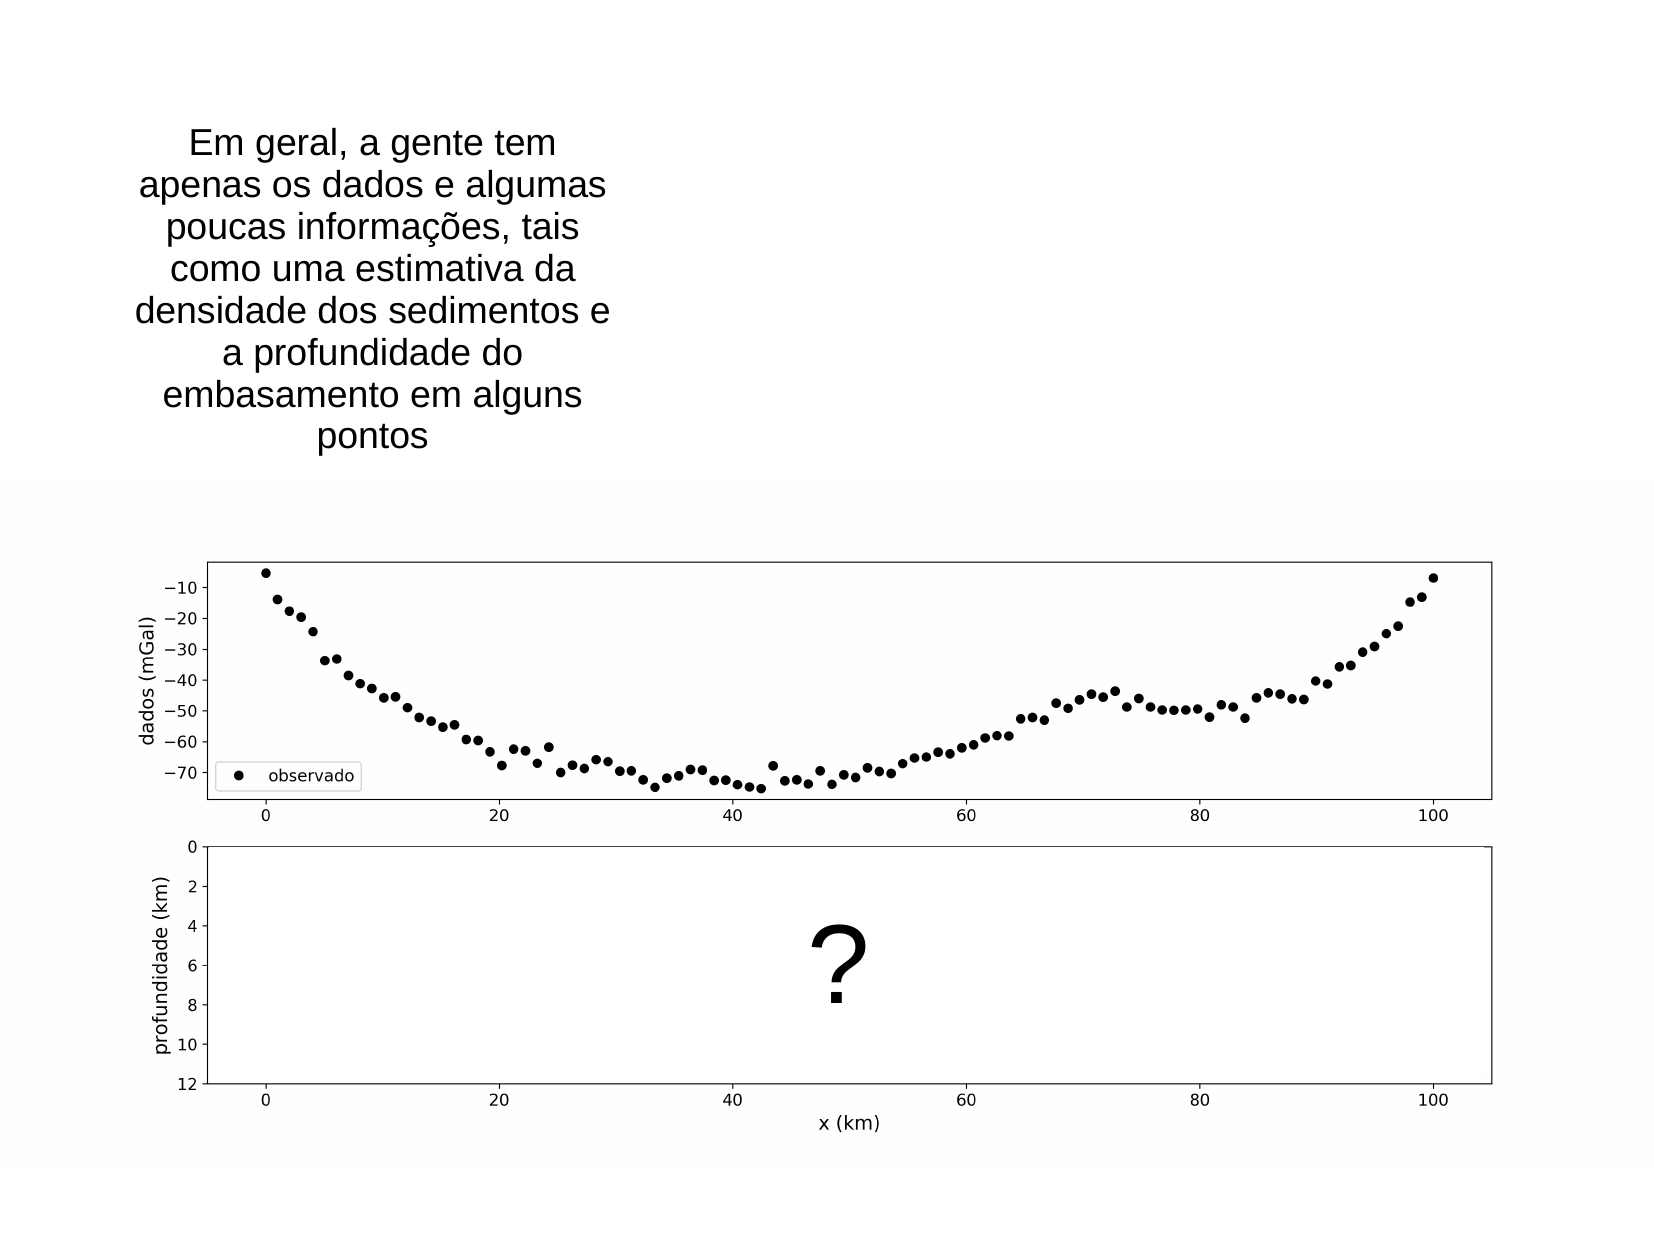

Em geral, a gente tem apenas os dados e algumas poucas informações, tais como uma estimativa da densidade dos sedimentos e a profundidade do embasamento em alguns pontos
?